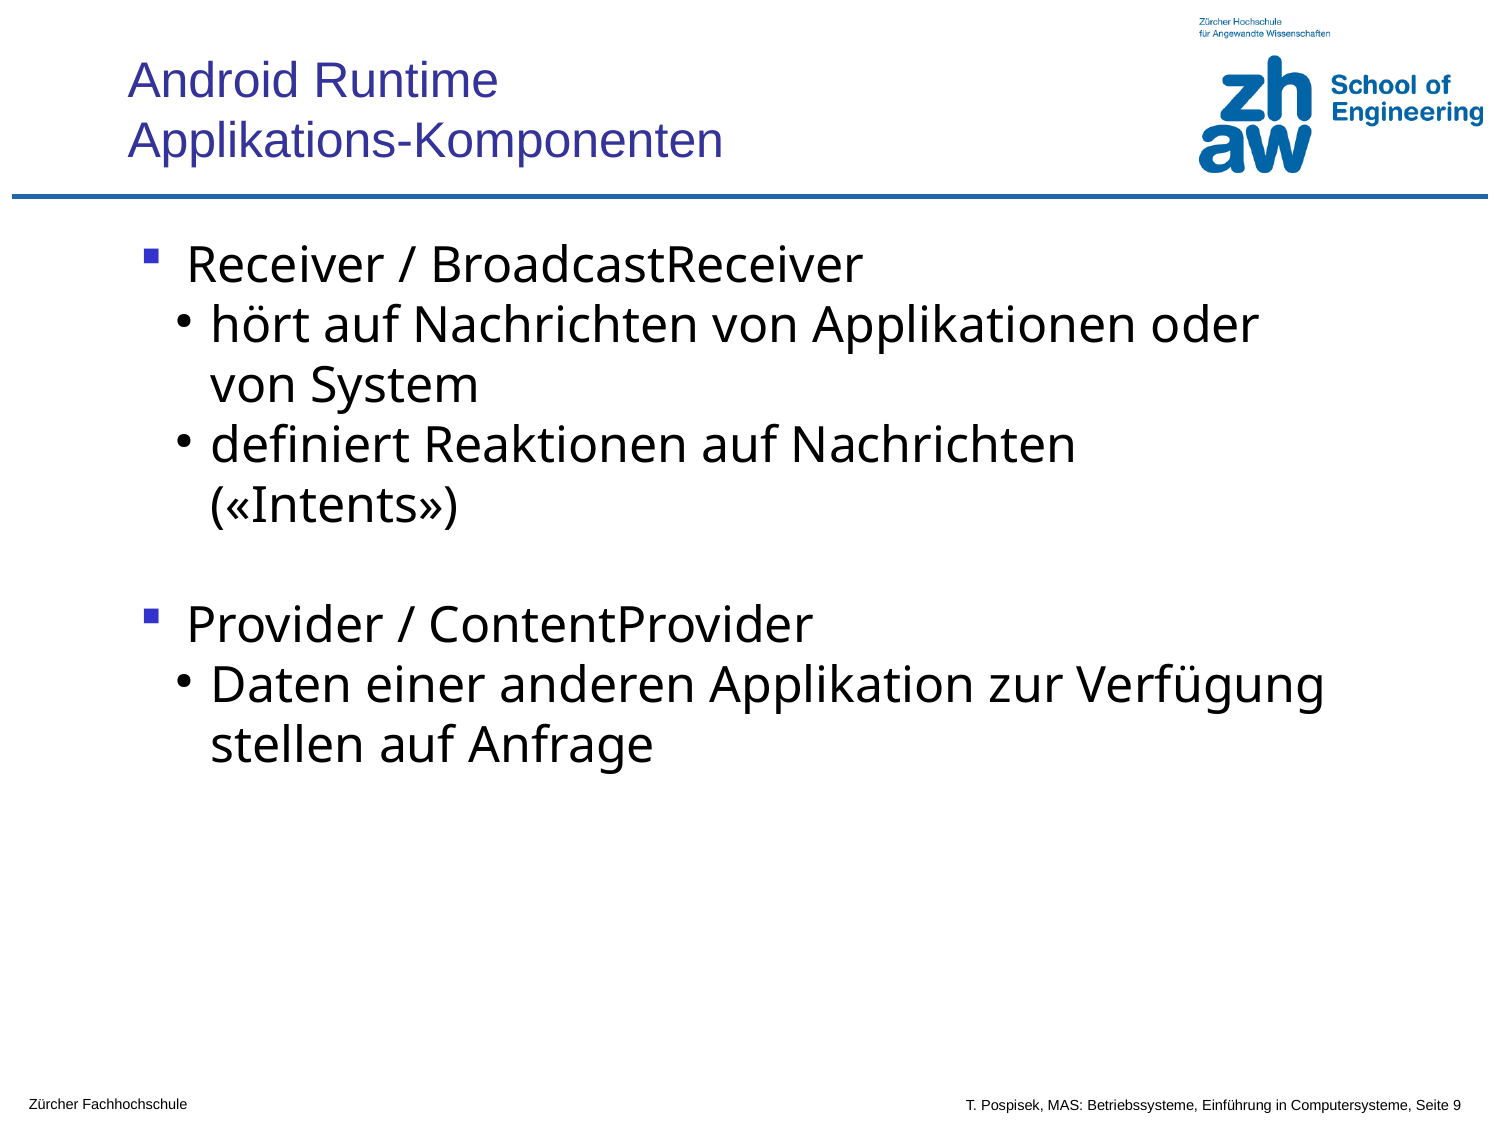

# Android Runtime Applikations-Komponenten
Receiver / BroadcastReceiver
hört auf Nachrichten von Applikationen oder von System
definiert Reaktionen auf Nachrichten («Intents»)
Provider / ContentProvider
Daten einer anderen Applikation zur Verfügung stellen auf Anfrage